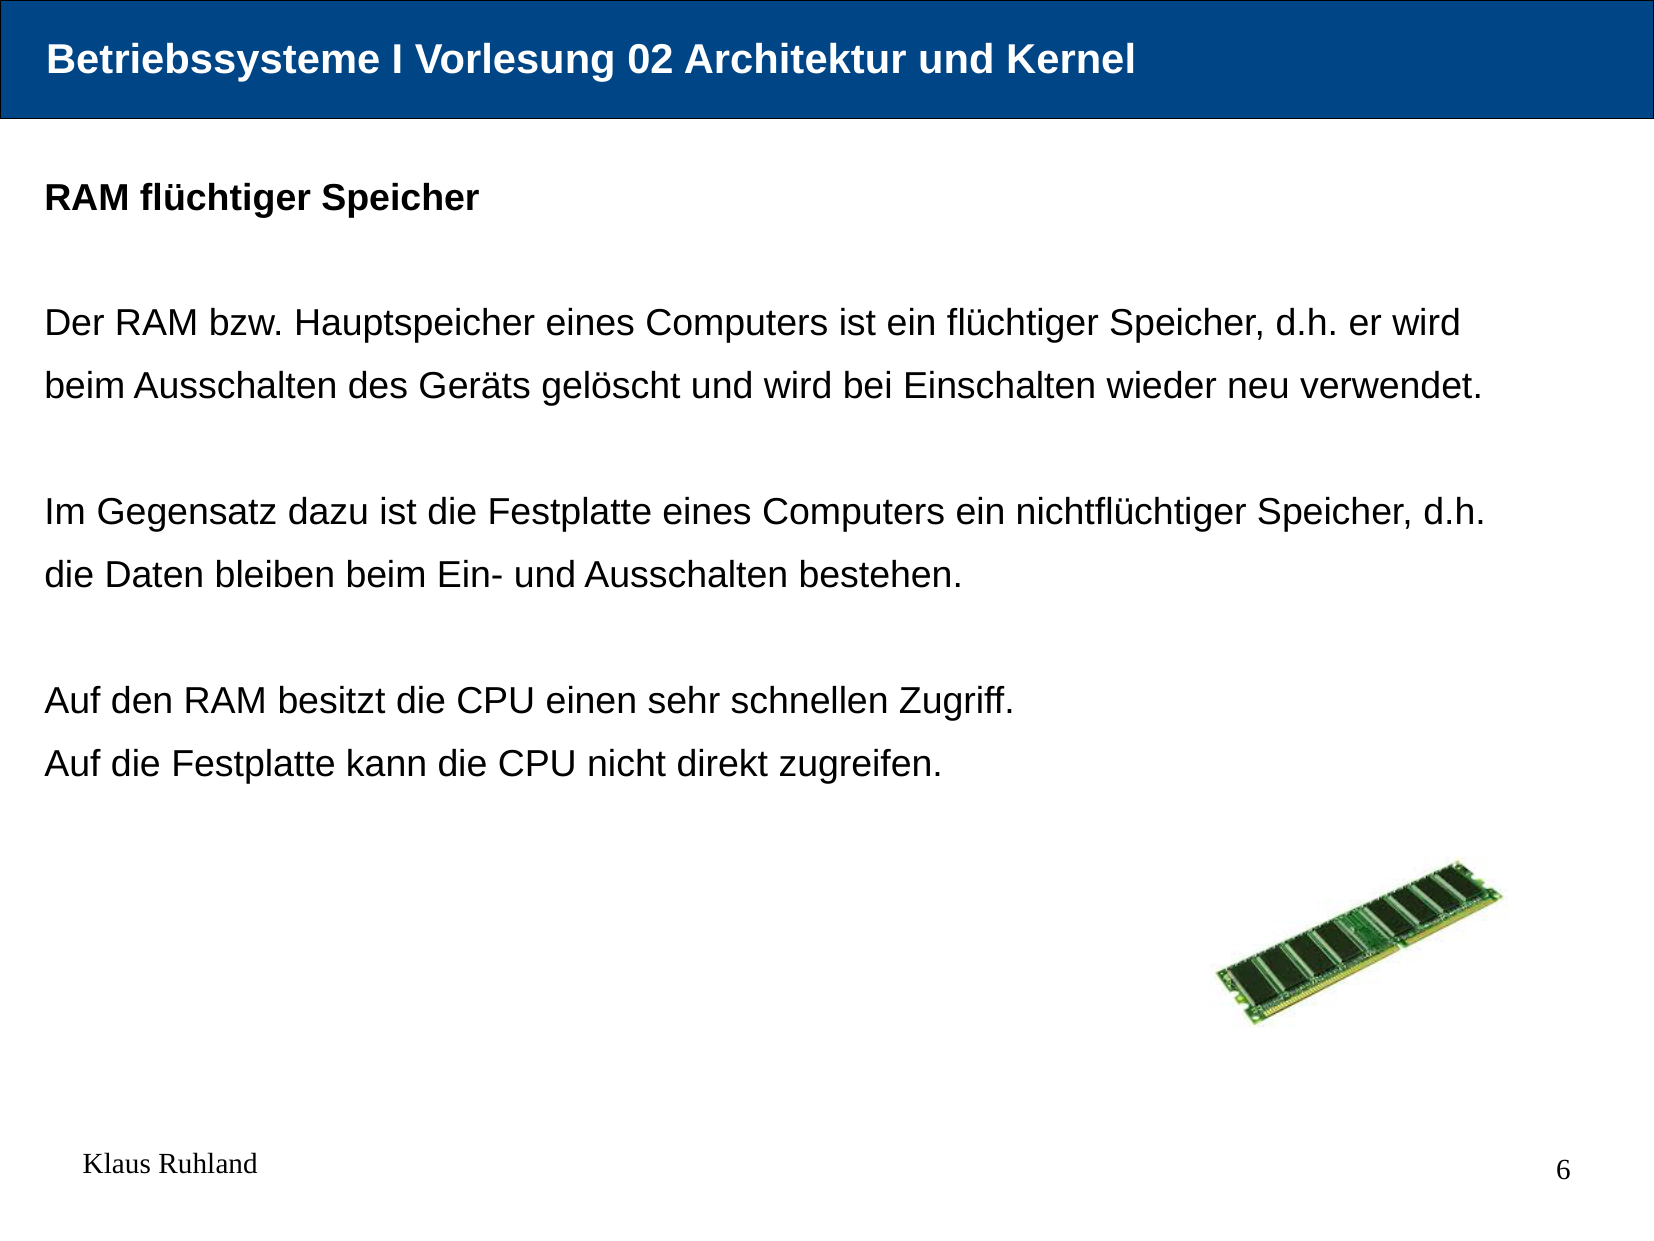

RAM flüchtiger Speicher
Der RAM bzw. Hauptspeicher eines Computers ist ein flüchtiger Speicher, d.h. er wird beim Ausschalten des Geräts gelöscht und wird bei Einschalten wieder neu verwendet.
Im Gegensatz dazu ist die Festplatte eines Computers ein nichtflüchtiger Speicher, d.h. die Daten bleiben beim Ein- und Ausschalten bestehen.
Auf den RAM besitzt die CPU einen sehr schnellen Zugriff.
Auf die Festplatte kann die CPU nicht direkt zugreifen.
6